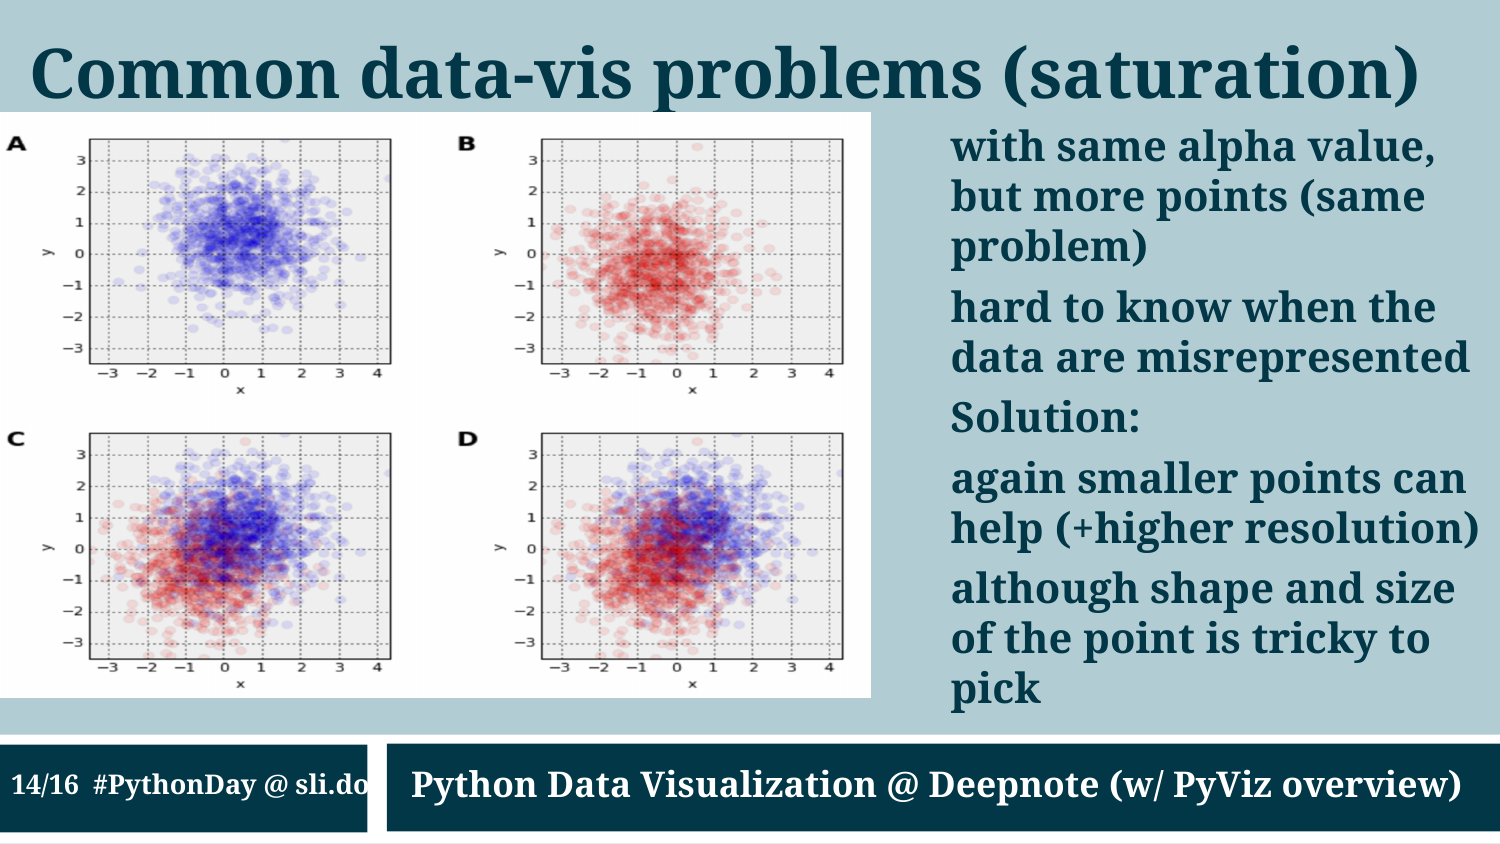

Common data-vis problems (saturation)
with same alpha value, but more points (same problem)
hard to know when the data are misrepresented
Solution:
again smaller points can help (+higher resolution)
although shape and size of the point is tricky to pick
Python Data Visualization @ Deepnote (w/ PyViz overview)
14/16 #PythonDay @ sli.do